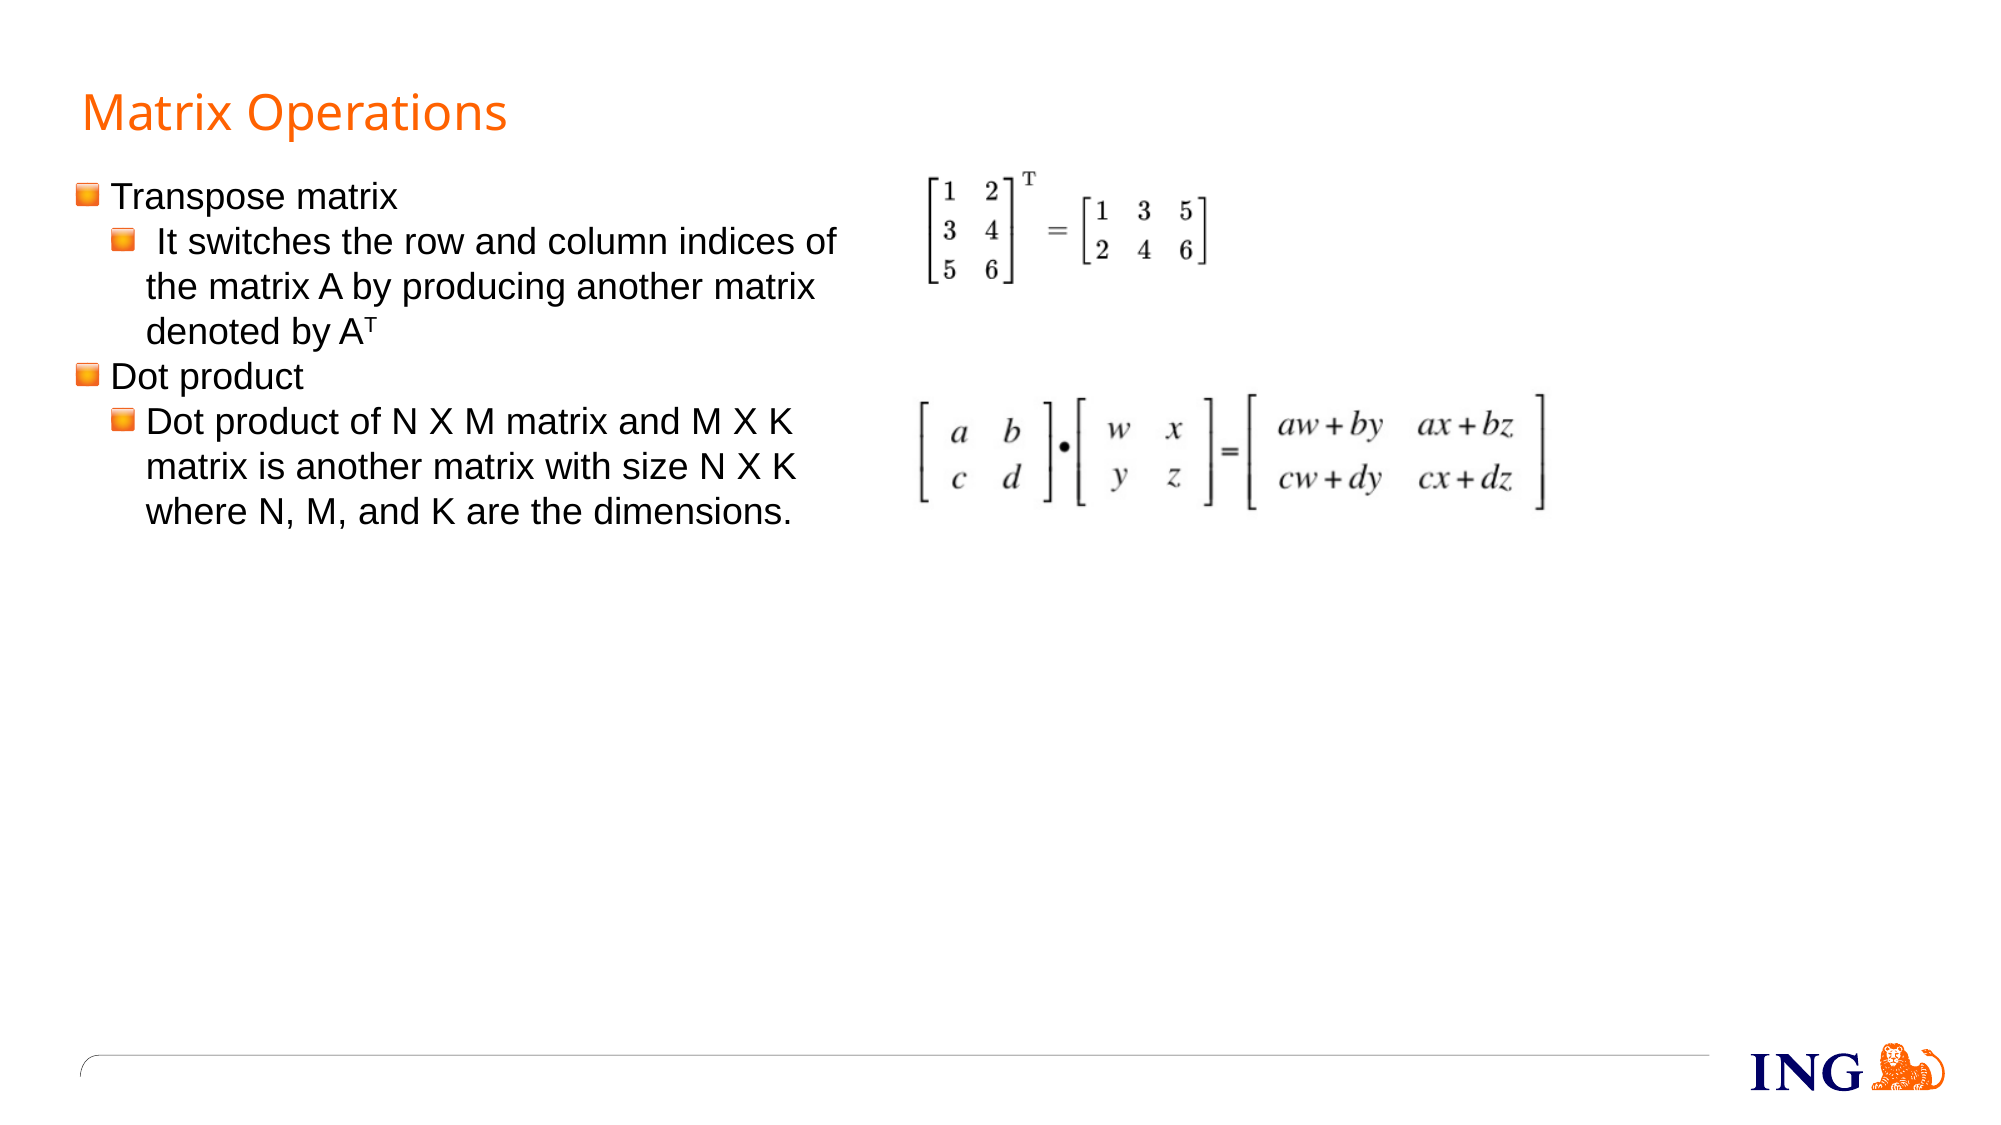

Matrix Operations
Transpose matrix
 It switches the row and column indices of the matrix A by producing another matrix denoted by AT
Dot product
Dot product of N X M matrix and M X K matrix is another matrix with size N X K where N, M, and K are the dimensions.